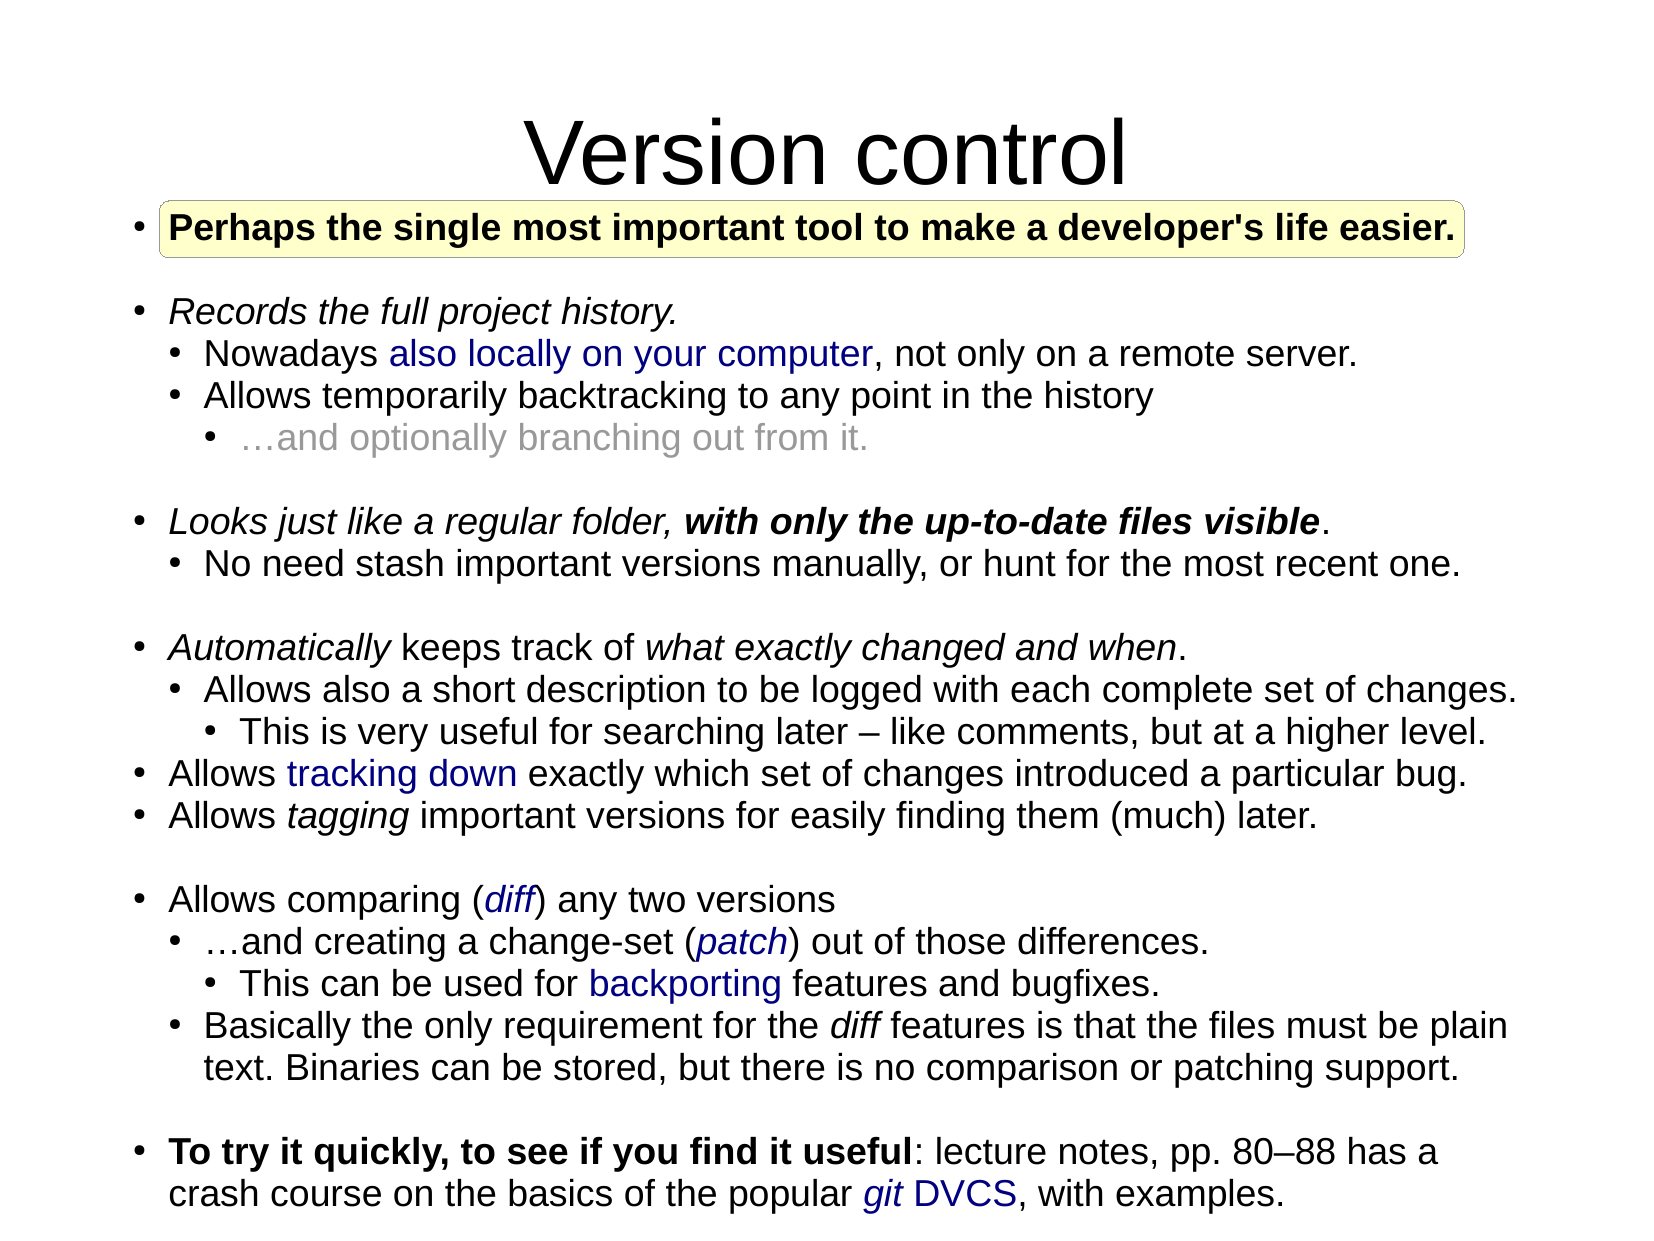

# Version control
Perhaps the single most important tool to make a developer's life easier.
Records the full project history.
Nowadays also locally on your computer, not only on a remote server.
Allows temporarily backtracking to any point in the history
…and optionally branching out from it.
Looks just like a regular folder, with only the up-to-date files visible.
No need stash important versions manually, or hunt for the most recent one.
Automatically keeps track of what exactly changed and when.
Allows also a short description to be logged with each complete set of changes.
This is very useful for searching later – like comments, but at a higher level.
Allows tracking down exactly which set of changes introduced a particular bug.
Allows tagging important versions for easily finding them (much) later.
Allows comparing (diff) any two versions
…and creating a change-set (patch) out of those differences.
This can be used for backporting features and bugfixes.
Basically the only requirement for the diff features is that the files must be plain text. Binaries can be stored, but there is no comparison or patching support.
To try it quickly, to see if you find it useful: lecture notes, pp. 80–88 has a
crash course on the basics of the popular git DVCS, with examples.